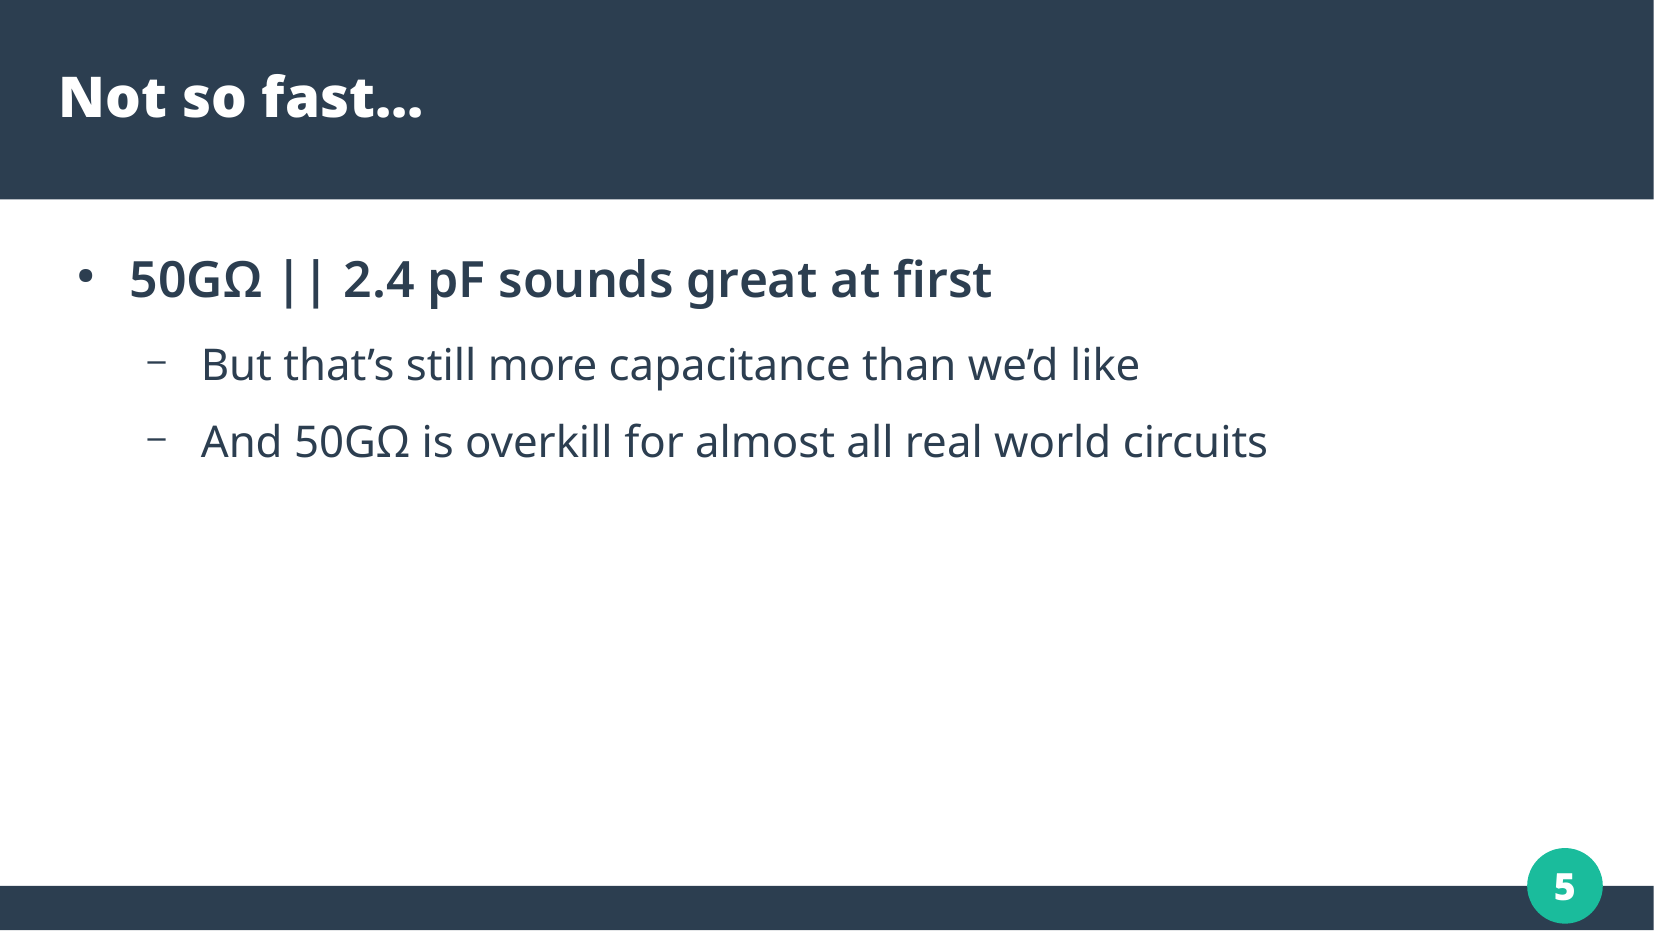

# Not so fast...
50GΩ || 2.4 pF sounds great at first
But that’s still more capacitance than we’d like
And 50GΩ is overkill for almost all real world circuits